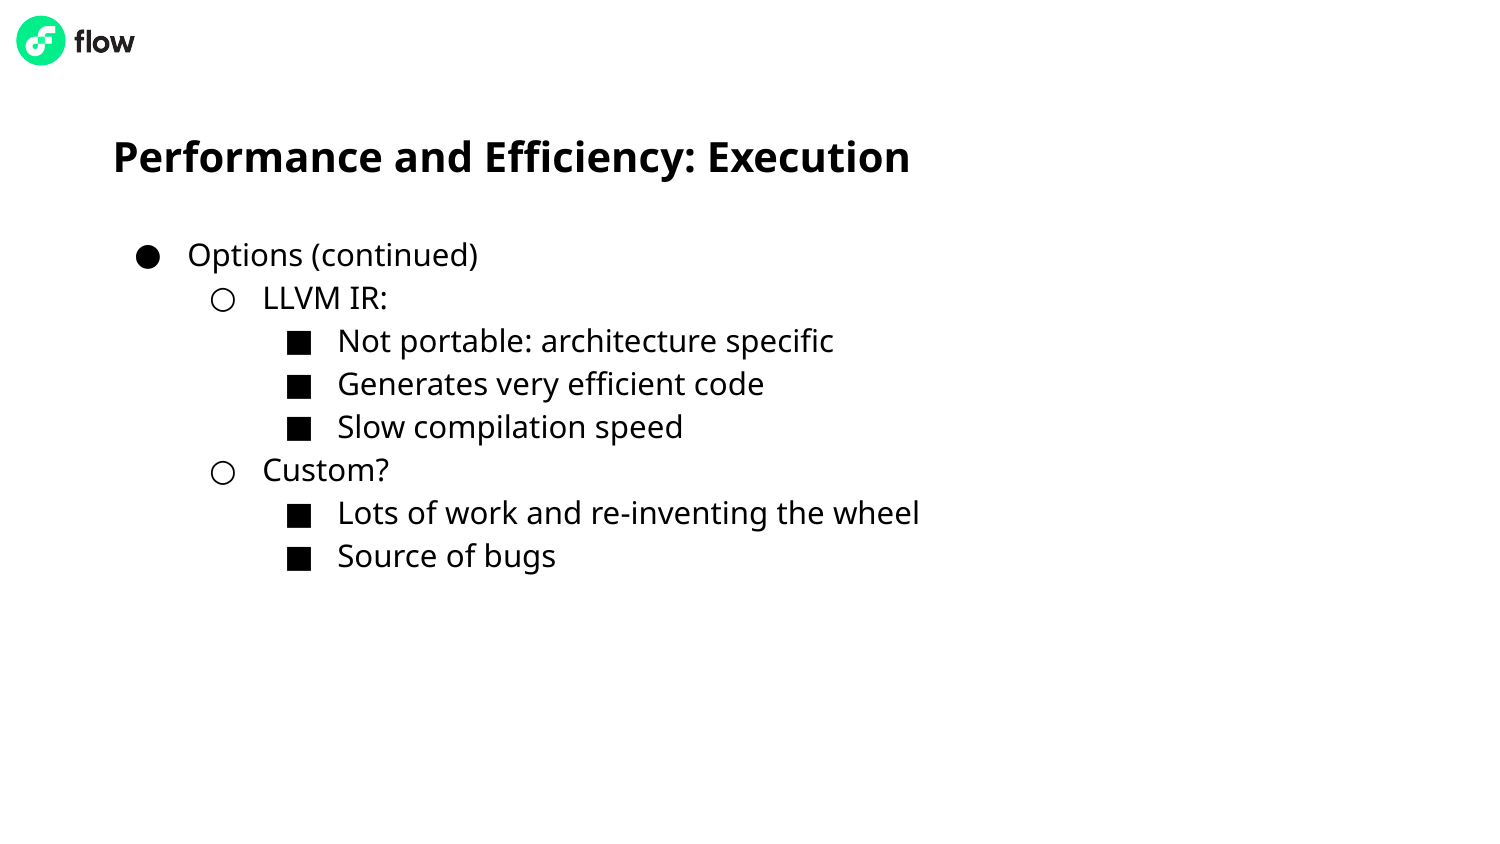

Performance and Efficiency: Execution
Options (continued)
LLVM IR:
Not portable: architecture specific
Generates very efficient code
Slow compilation speed
Custom?
Lots of work and re-inventing the wheel
Source of bugs